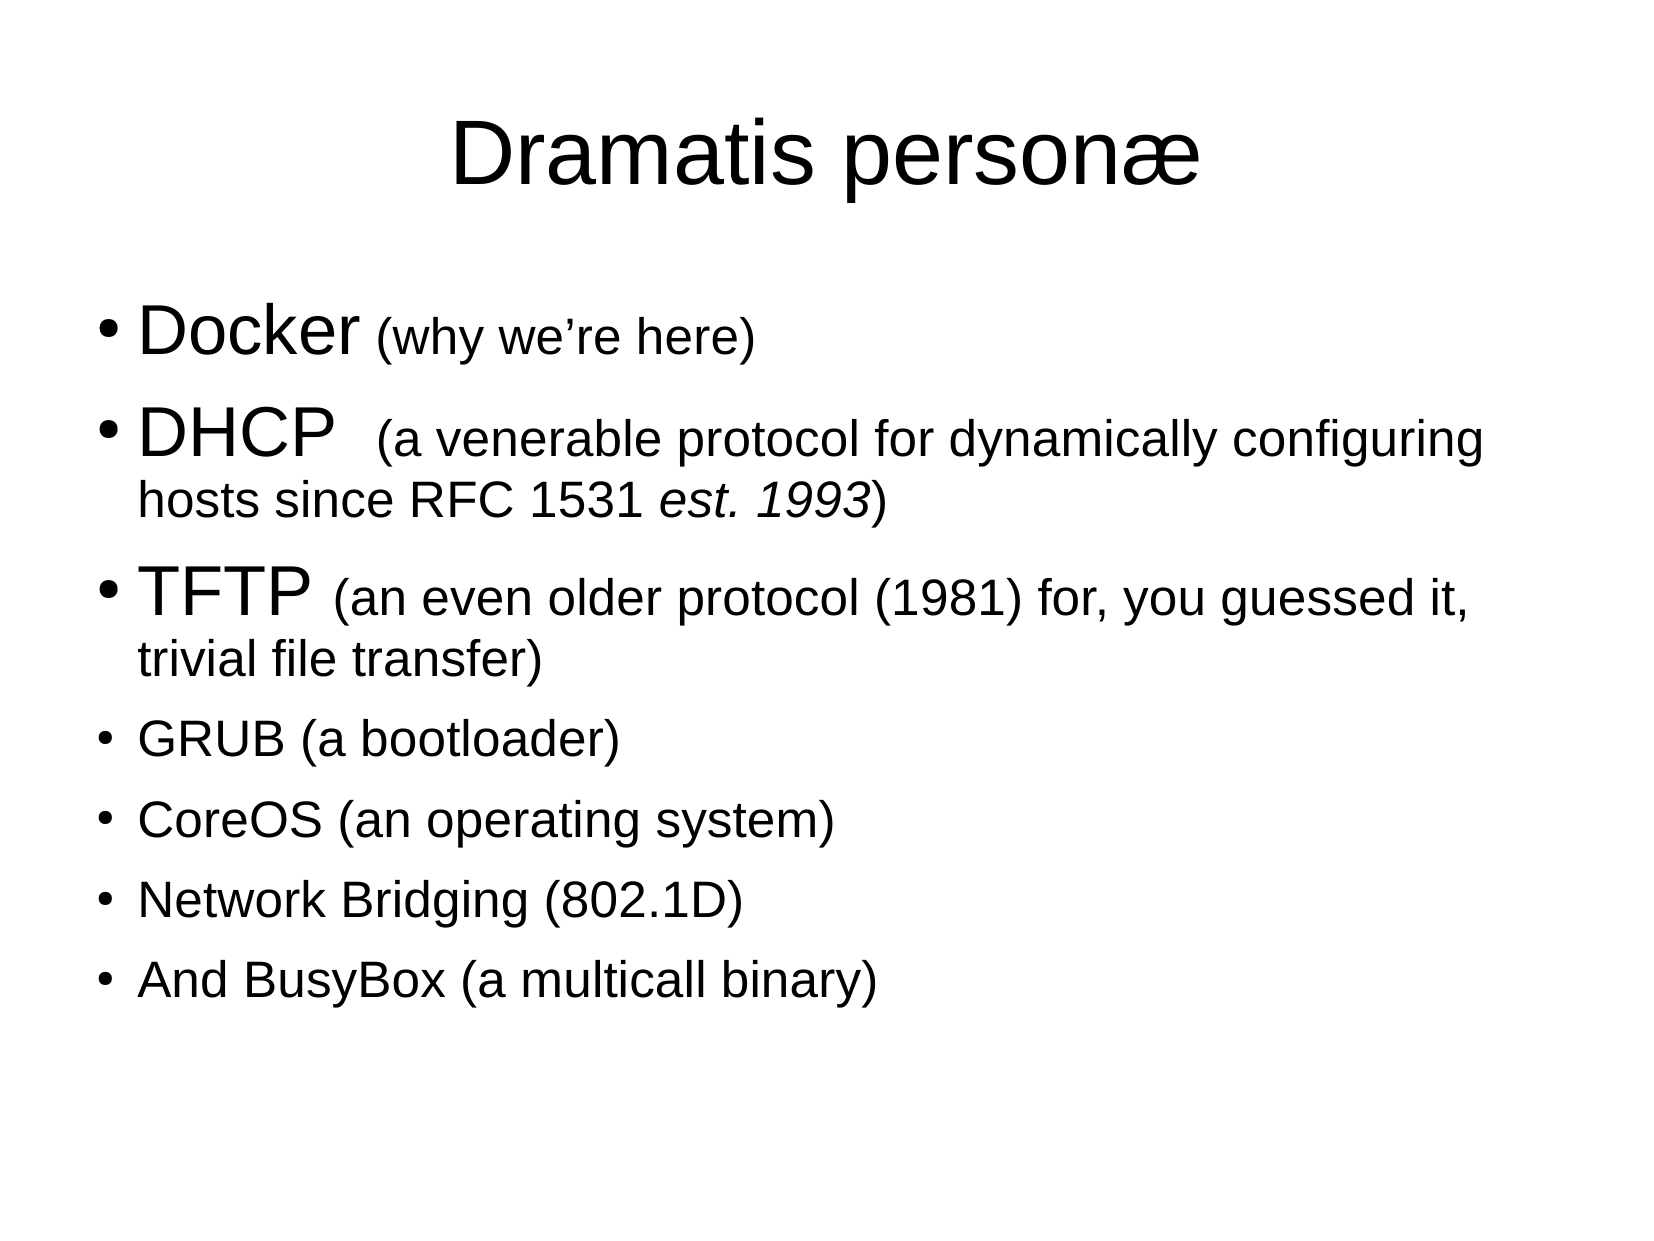

# Dramatis personæ
Docker (why we’re here)
DHCP (a venerable protocol for dynamically configuring hosts since RFC 1531 est. 1993)
TFTP (an even older protocol (1981) for, you guessed it, trivial file transfer)
GRUB (a bootloader)
CoreOS (an operating system)
Network Bridging (802.1D)
And BusyBox (a multicall binary)